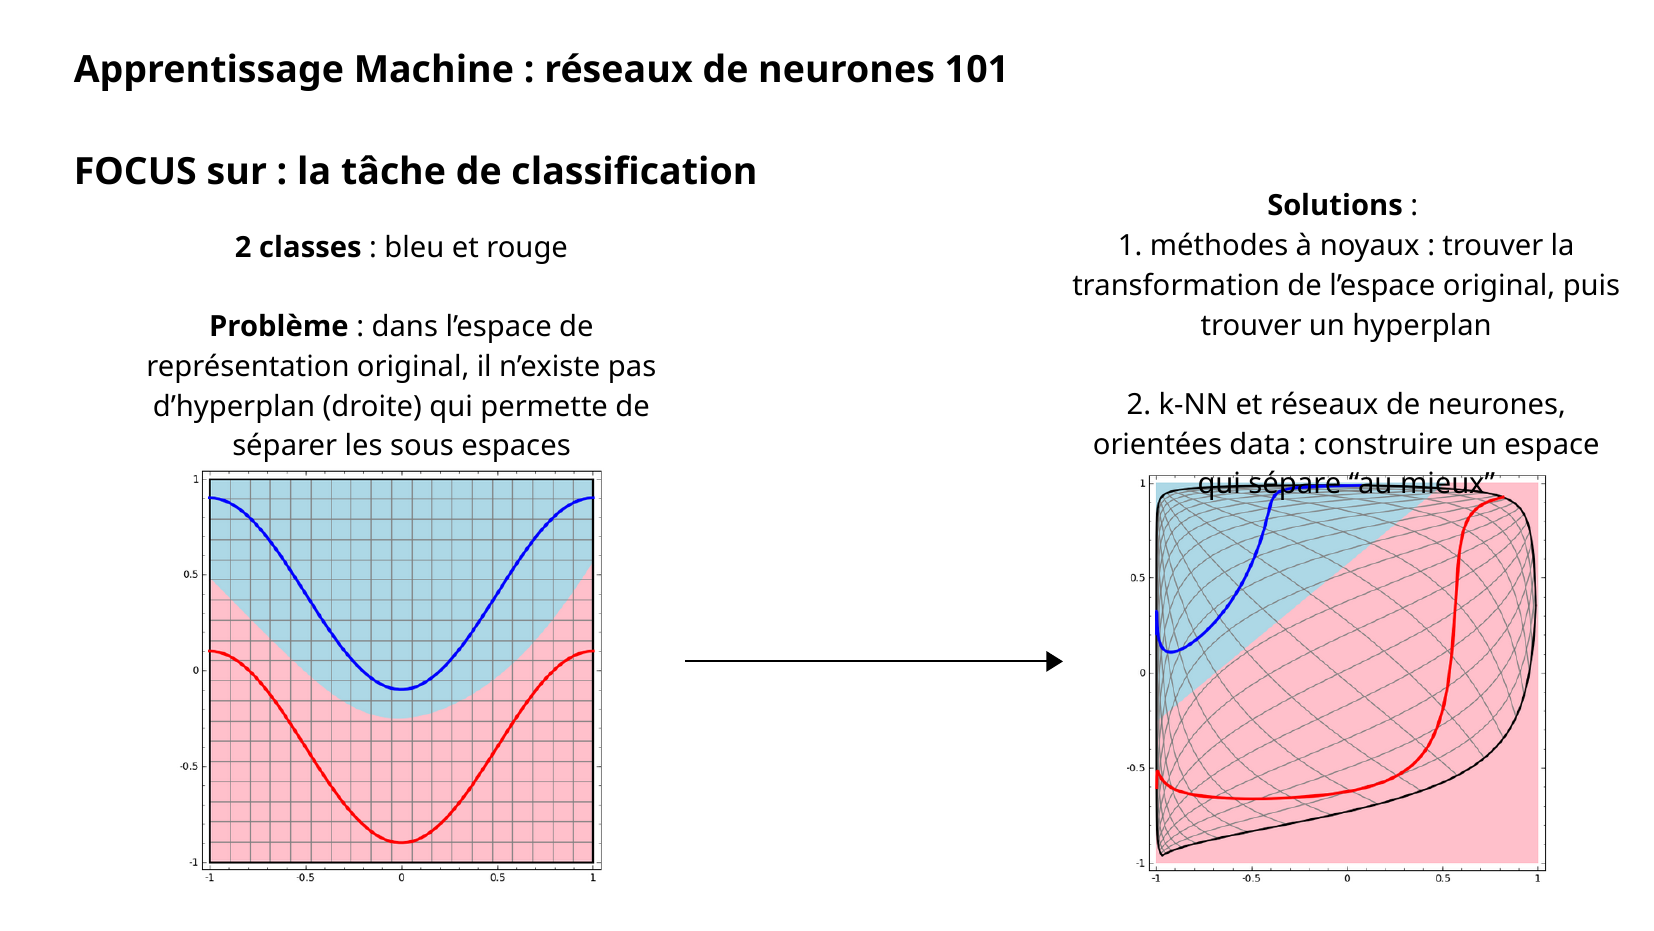

Apprentissage Machine : réseaux de neurones 101
FOCUS sur : la tâche de classification
Solutions :
1. méthodes à noyaux : trouver la transformation de l’espace original, puis trouver un hyperplan
2. k-NN et réseaux de neurones, orientées data : construire un espace qui sépare “au mieux”
2 classes : bleu et rouge
Problème : dans l’espace de représentation original, il n’existe pas d’hyperplan (droite) qui permette de séparer les sous espaces